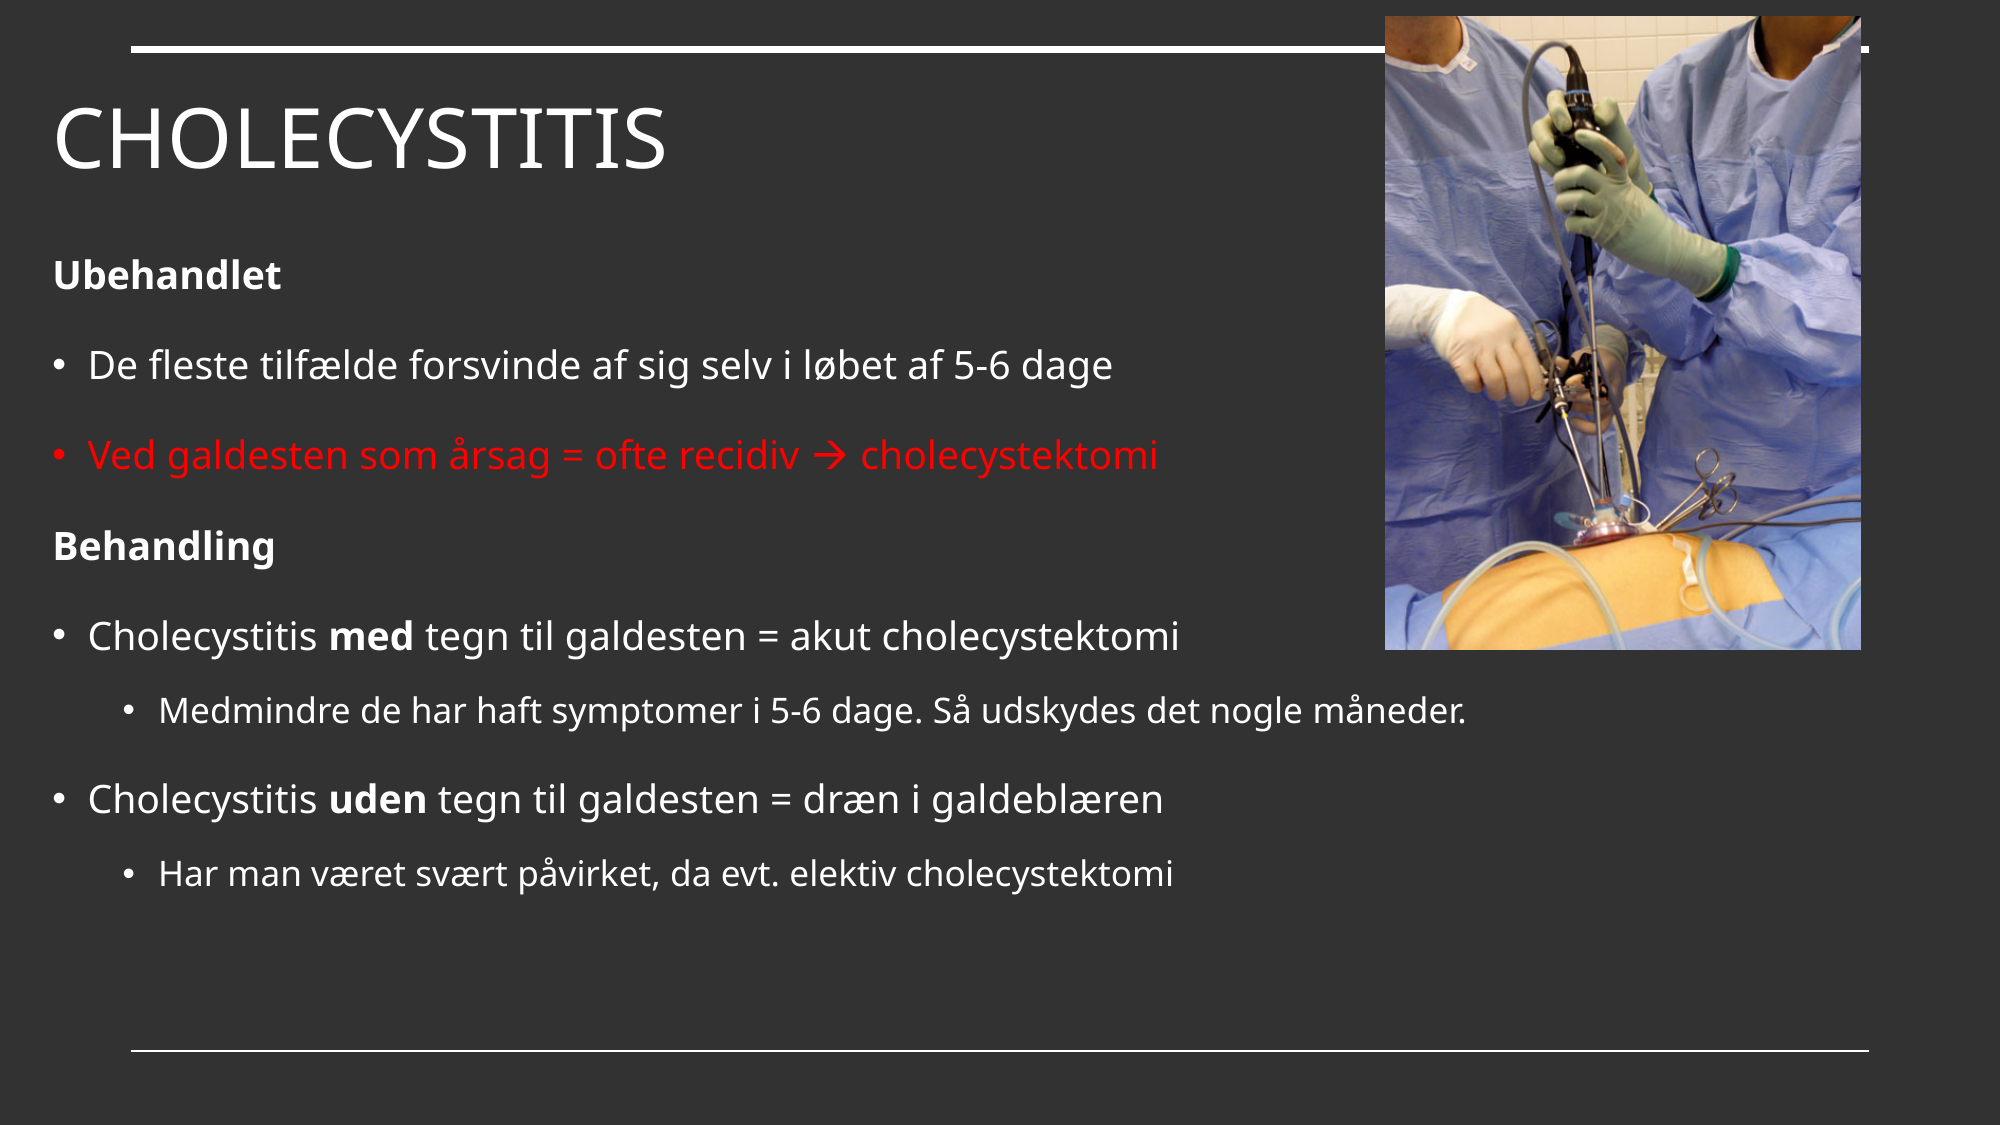

# Cholecystitis
Ubehandlet
De fleste tilfælde forsvinde af sig selv i løbet af 5-6 dage
Ved galdesten som årsag = ofte recidiv  cholecystektomi
Behandling
Cholecystitis med tegn til galdesten = akut cholecystektomi
Medmindre de har haft symptomer i 5-6 dage. Så udskydes det nogle måneder.
Cholecystitis uden tegn til galdesten = dræn i galdeblæren
Har man været svært påvirket, da evt. elektiv cholecystektomi